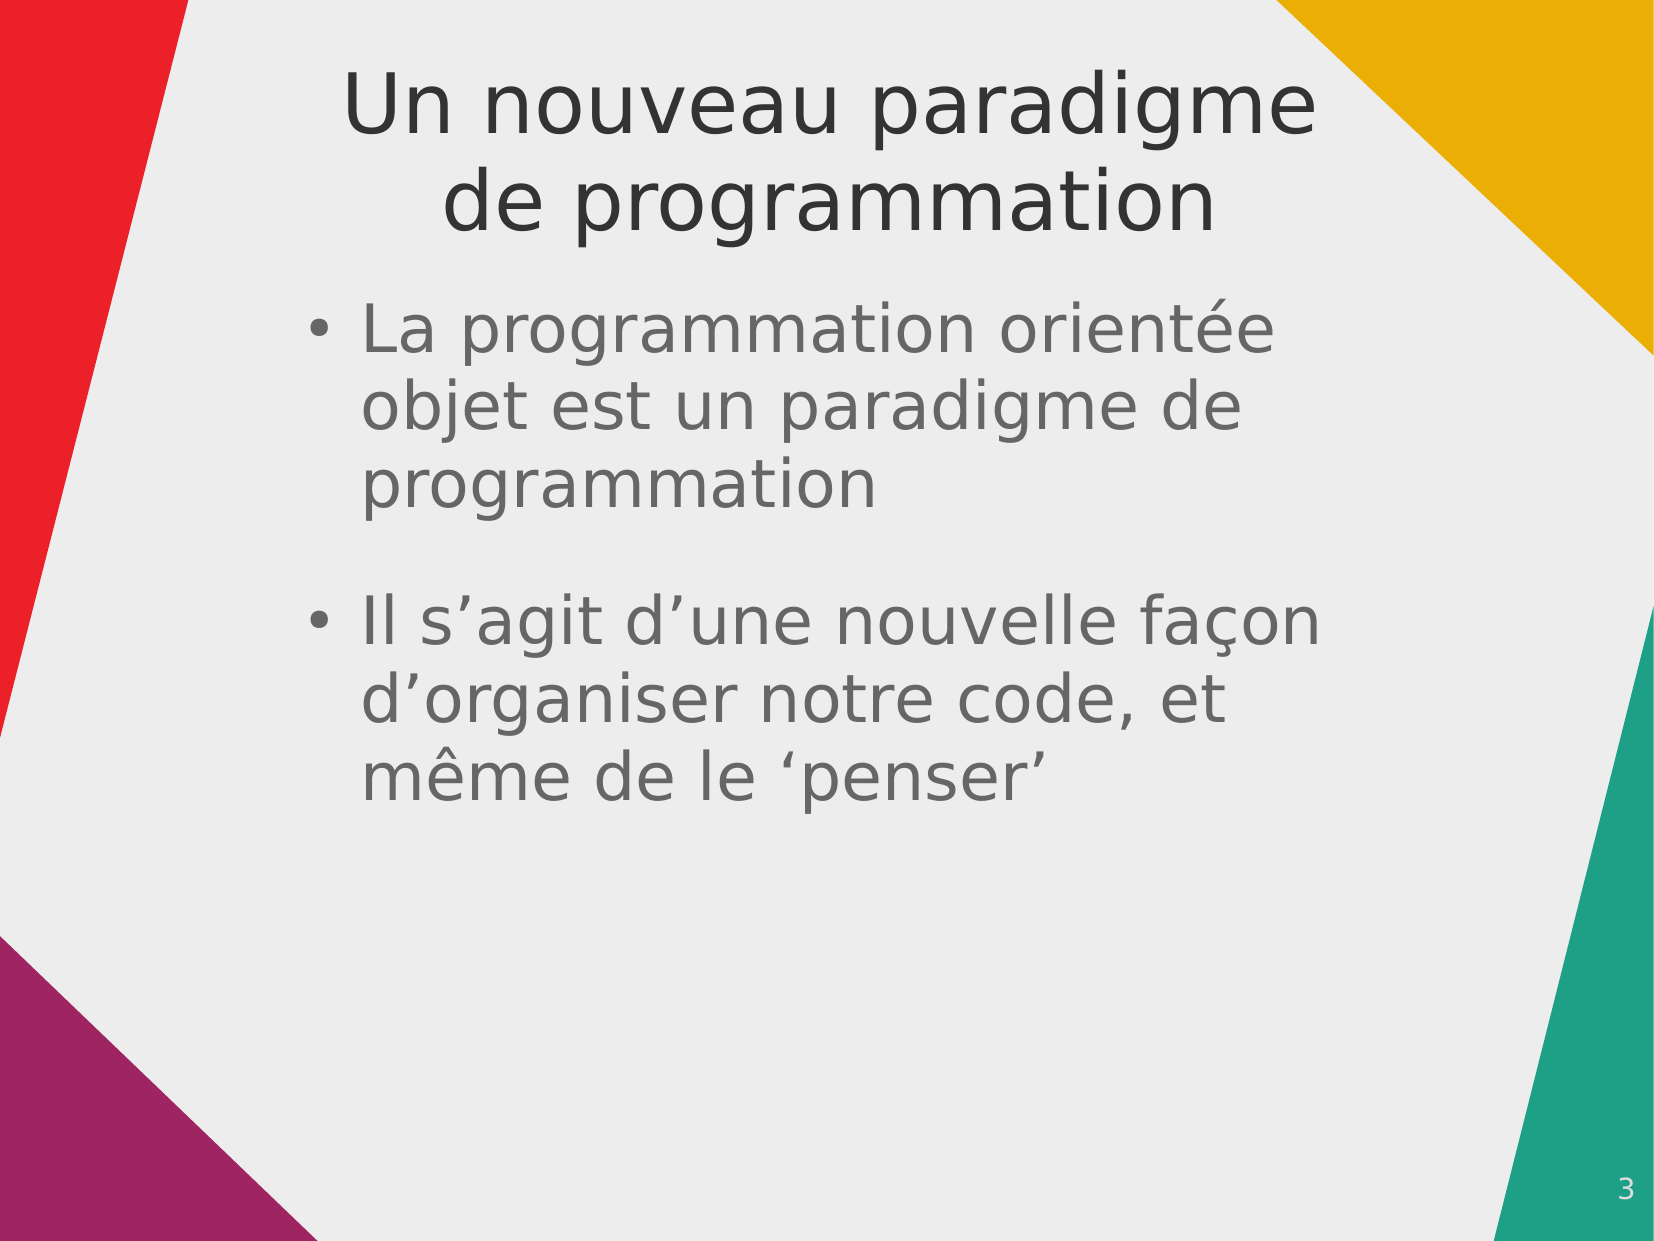

# Un nouveau paradigme de programmation
La programmation orientée objet est un paradigme de programmation
Il s’agit d’une nouvelle façon d’organiser notre code, et même de le ‘penser’
3